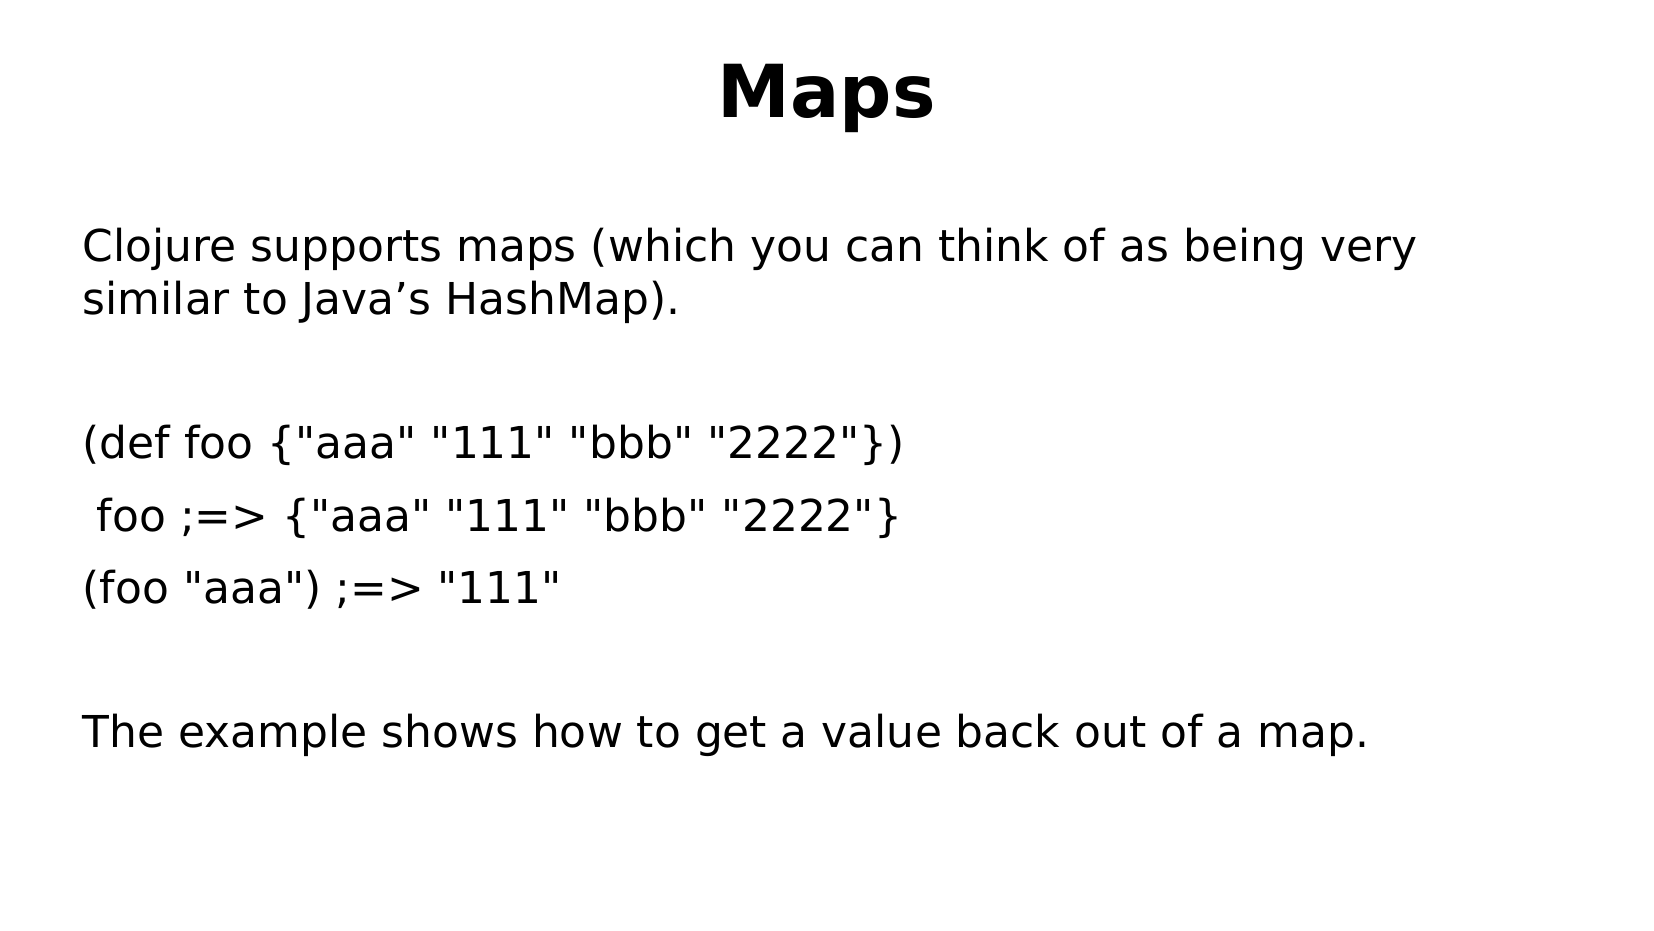

# Maps
Clojure supports maps (which you can think of as being very similar to Java’s HashMap).
(def foo {"aaa" "111" "bbb" "2222"})
 foo ;=> {"aaa" "111" "bbb" "2222"}
(foo "aaa") ;=> "111"
The example shows how to get a value back out of a map.